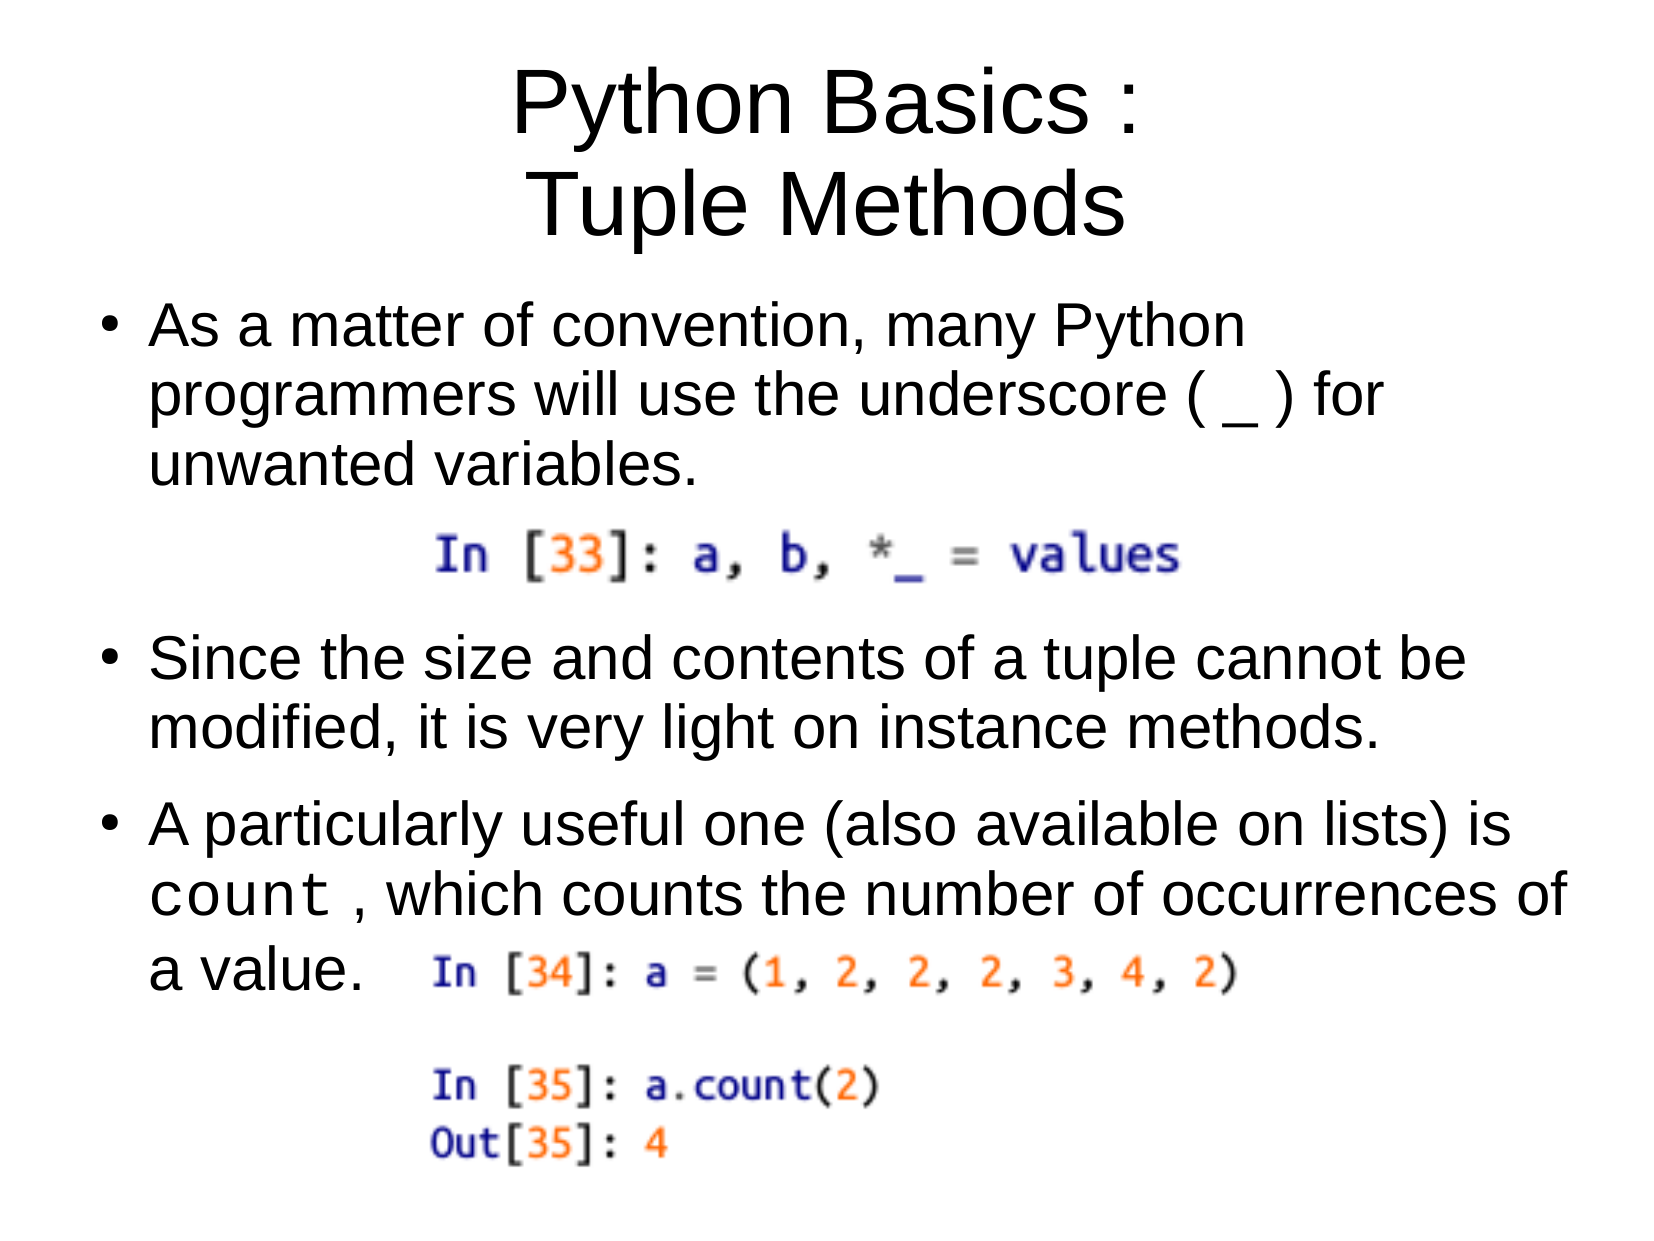

# Python Basics : Tuple Methods
As a matter of convention, many Python programmers will use the underscore ( _ ) for unwanted variables.
Since the size and contents of a tuple cannot be modified, it is very light on instance methods.
A particularly useful one (also available on lists) is count , which counts the number of occurrences of a value.